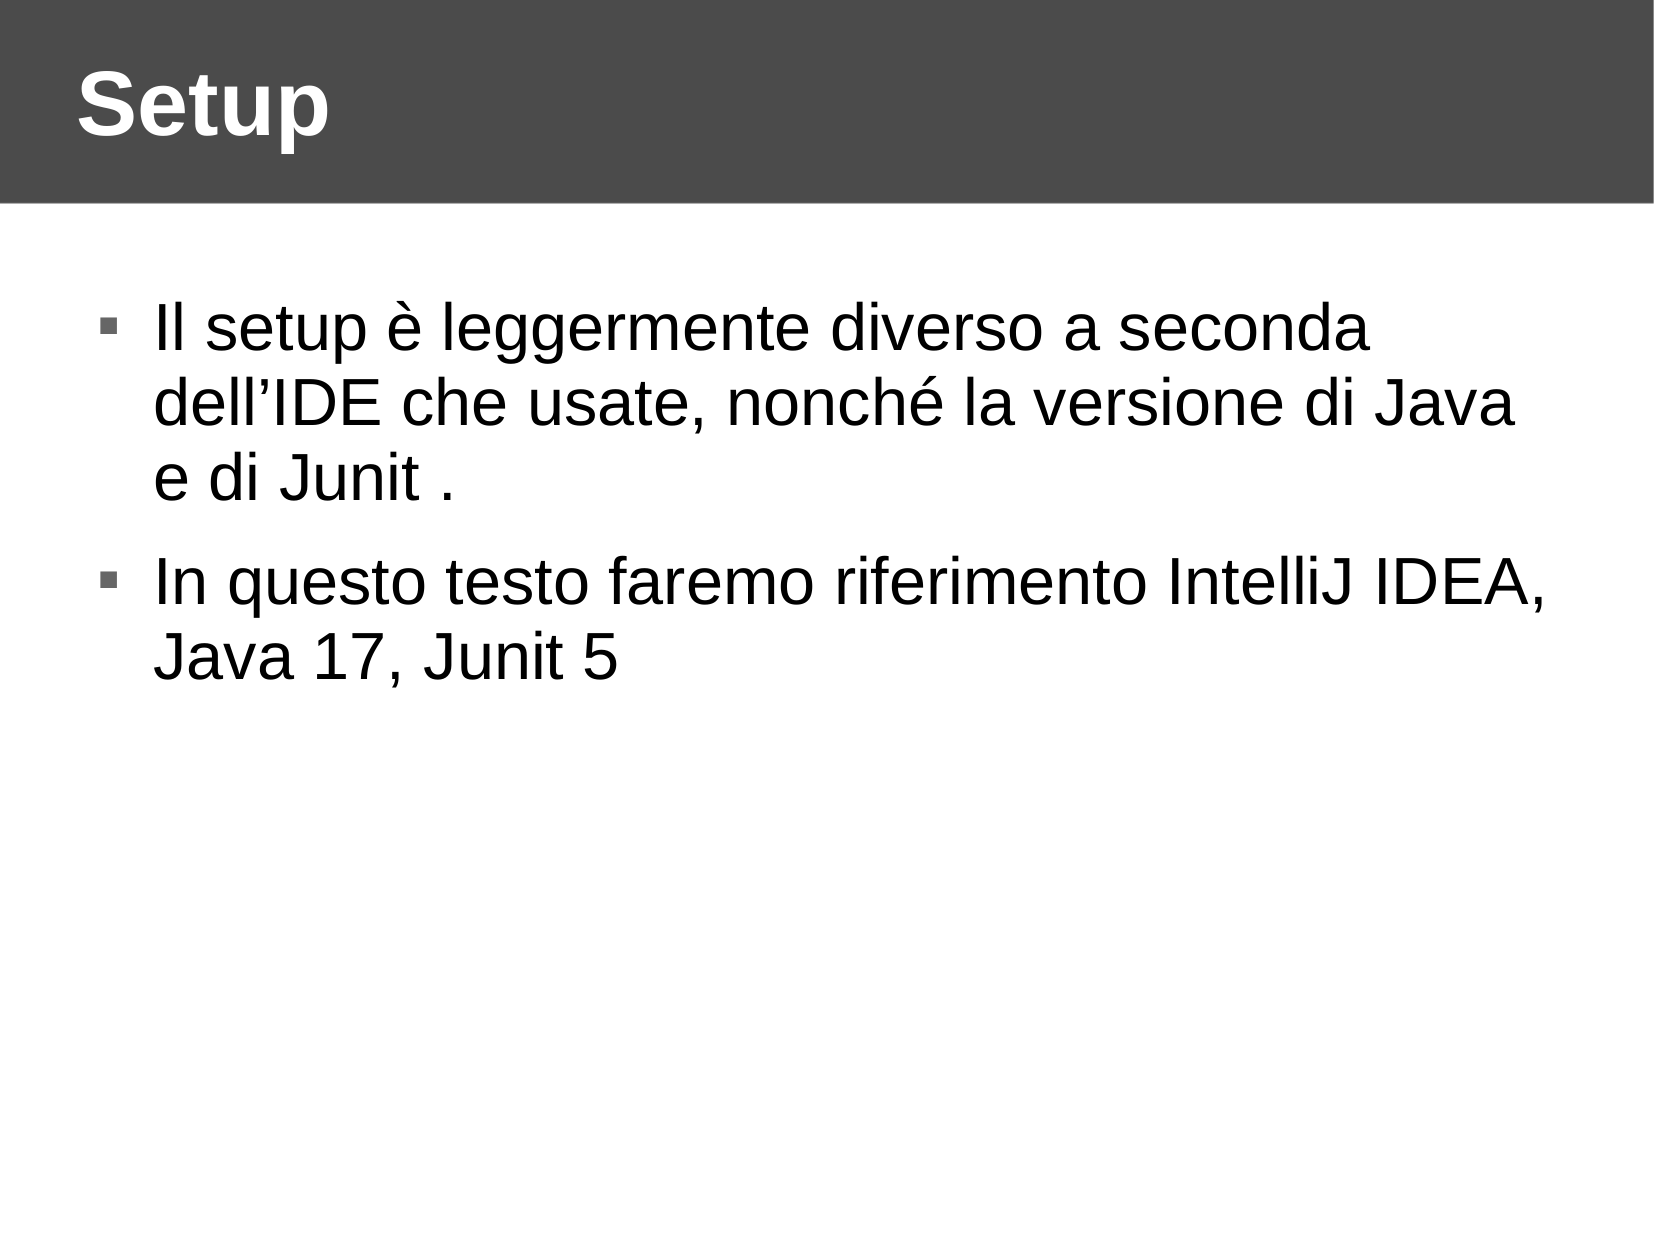

# Setup
Il setup è leggermente diverso a seconda dell’IDE che usate, nonché la versione di Java e di Junit .
In questo testo faremo riferimento IntelliJ IDEA, Java 17, Junit 5